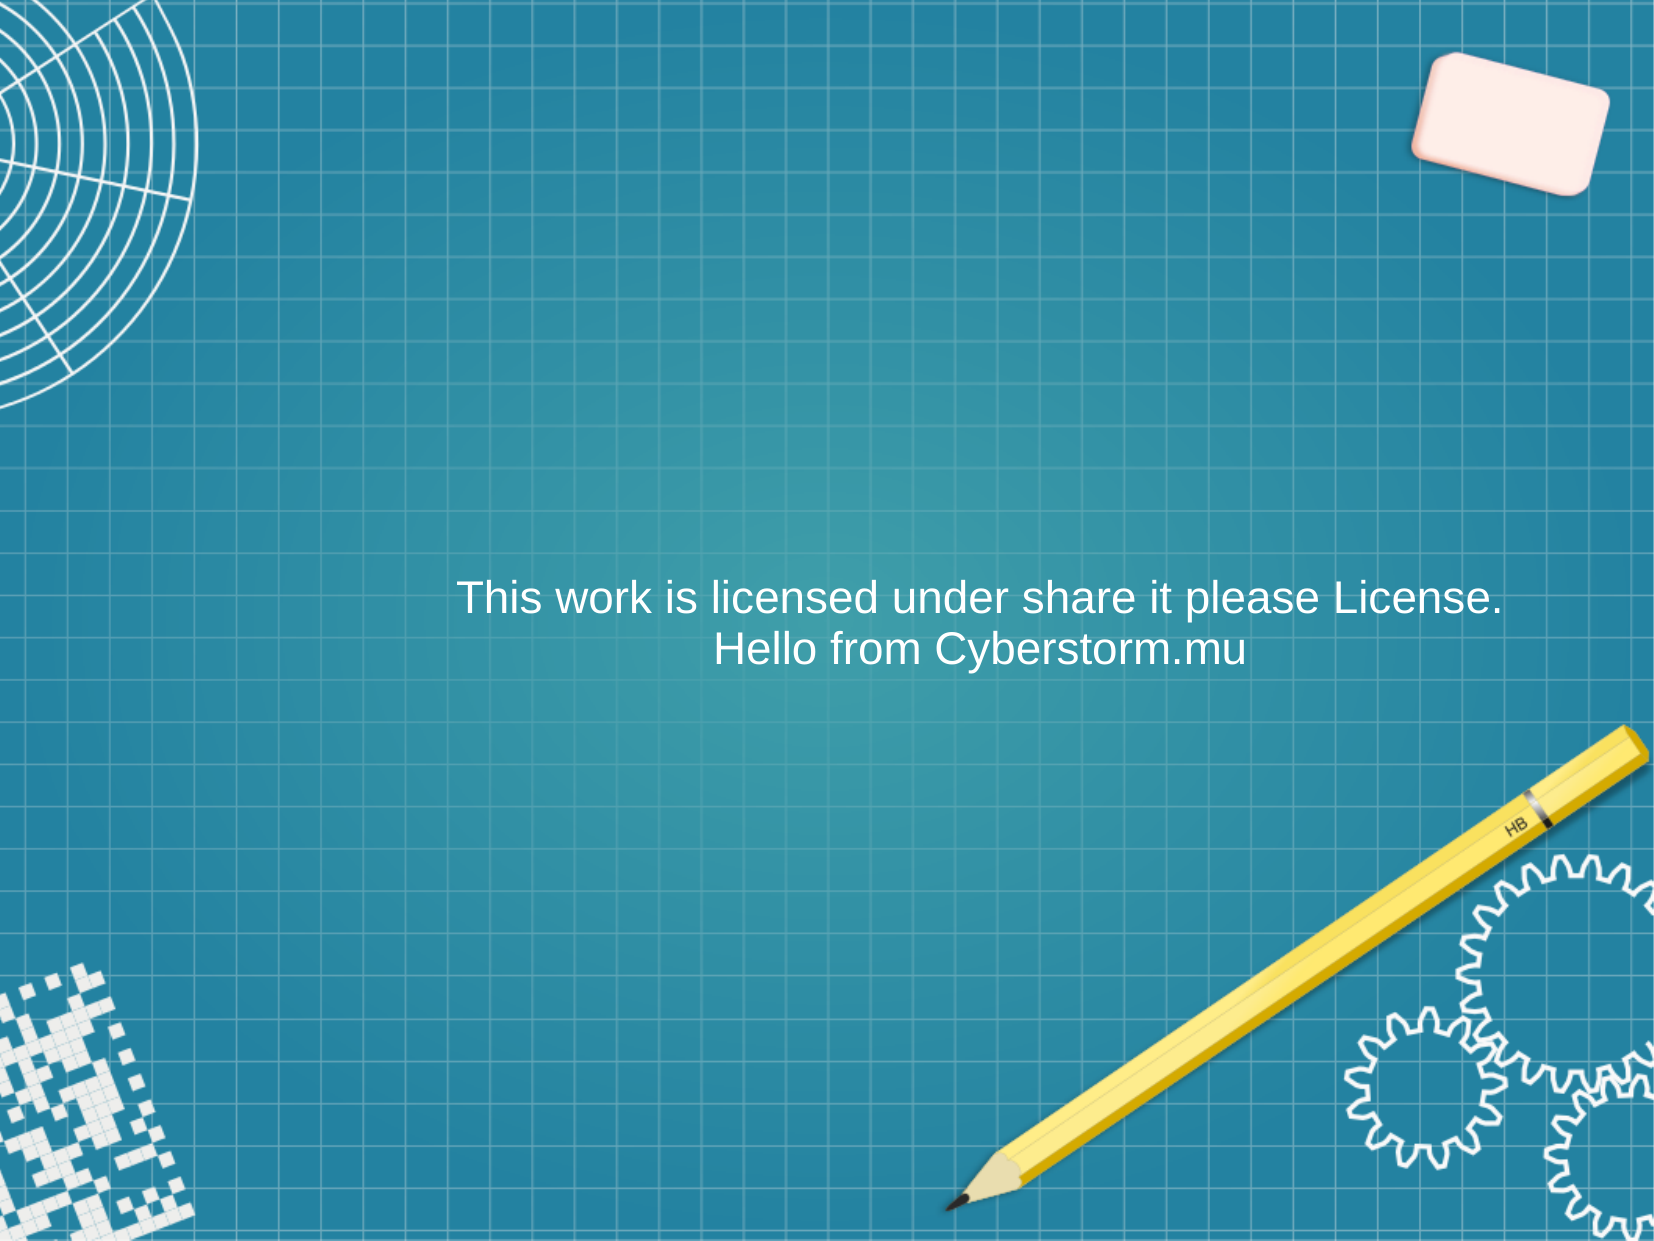

# This work is licensed under share it please License. Hello from Cyberstorm.mu